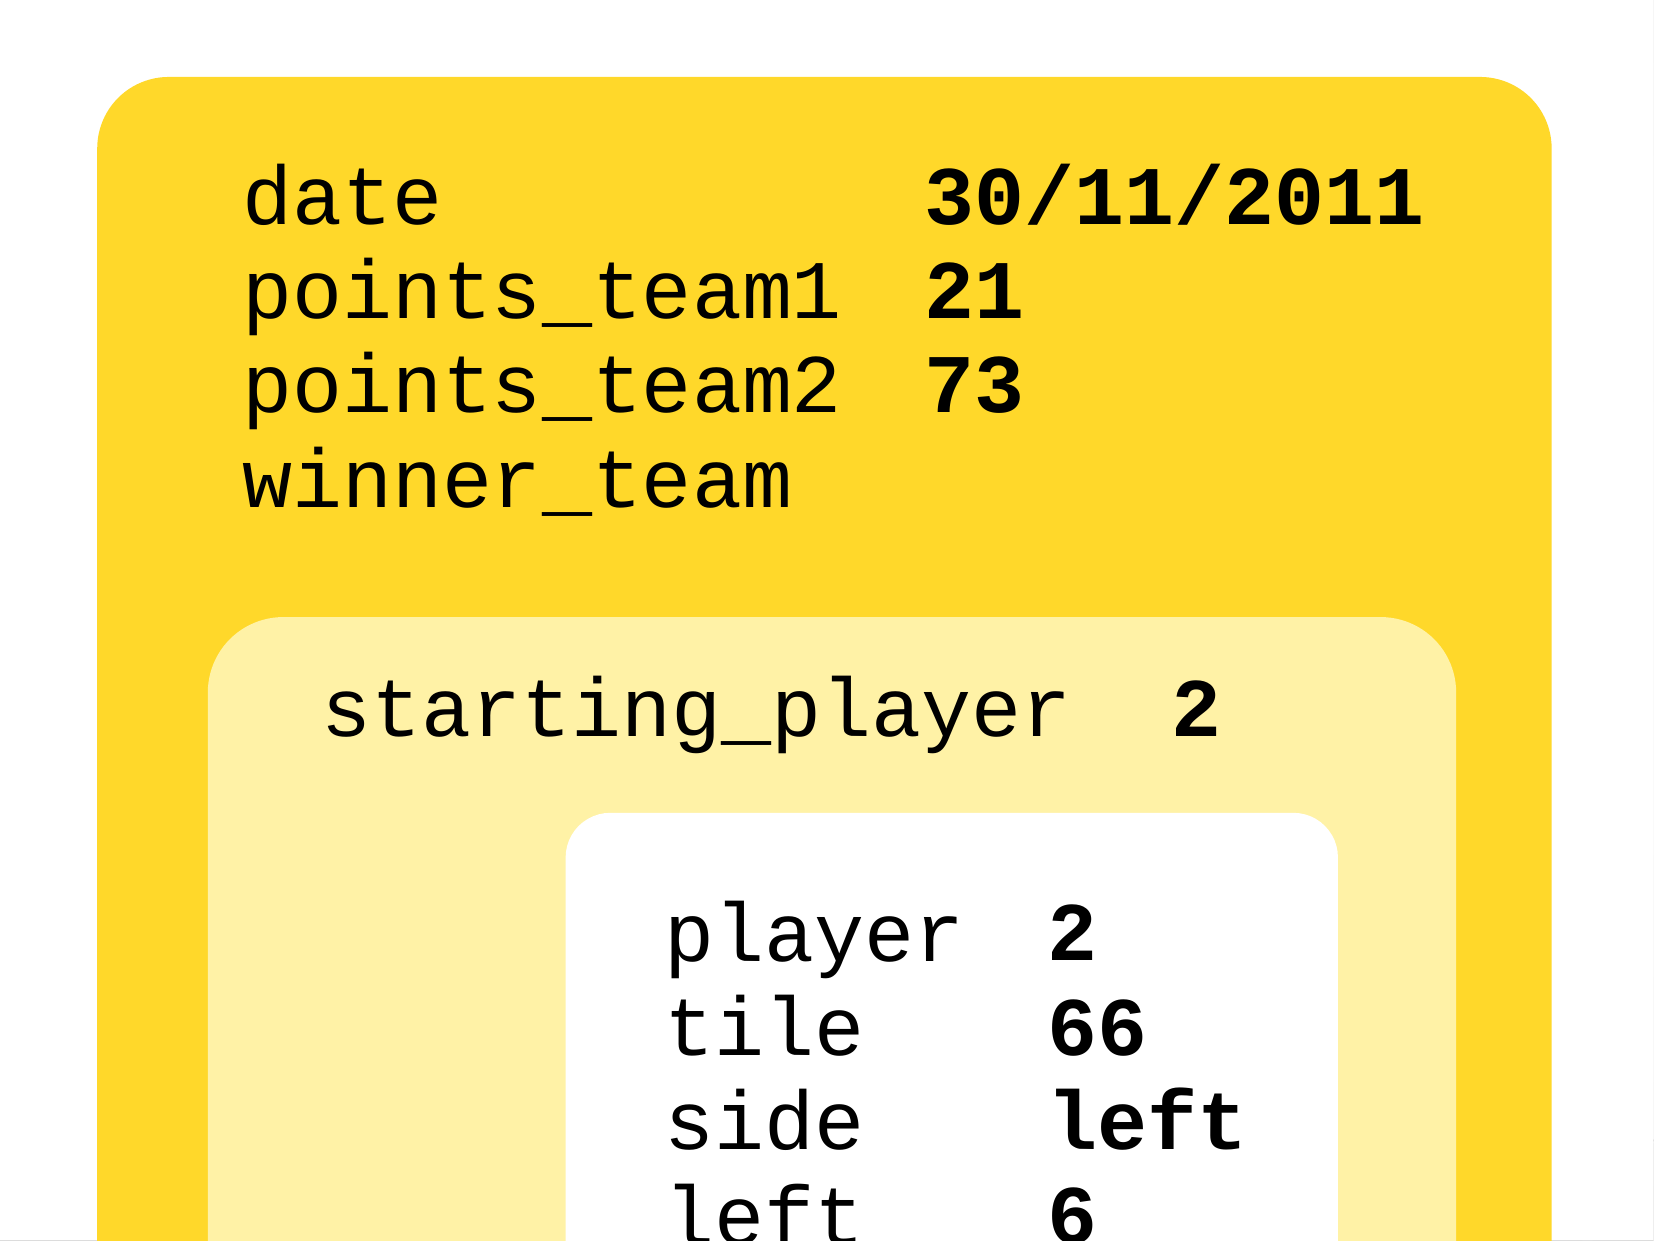

date
points_team1
points_team2
winner_team
30/11/2011
21
73
starting_player 2
2
66
left
6
6
2
player
tile
side
left
right
mtime